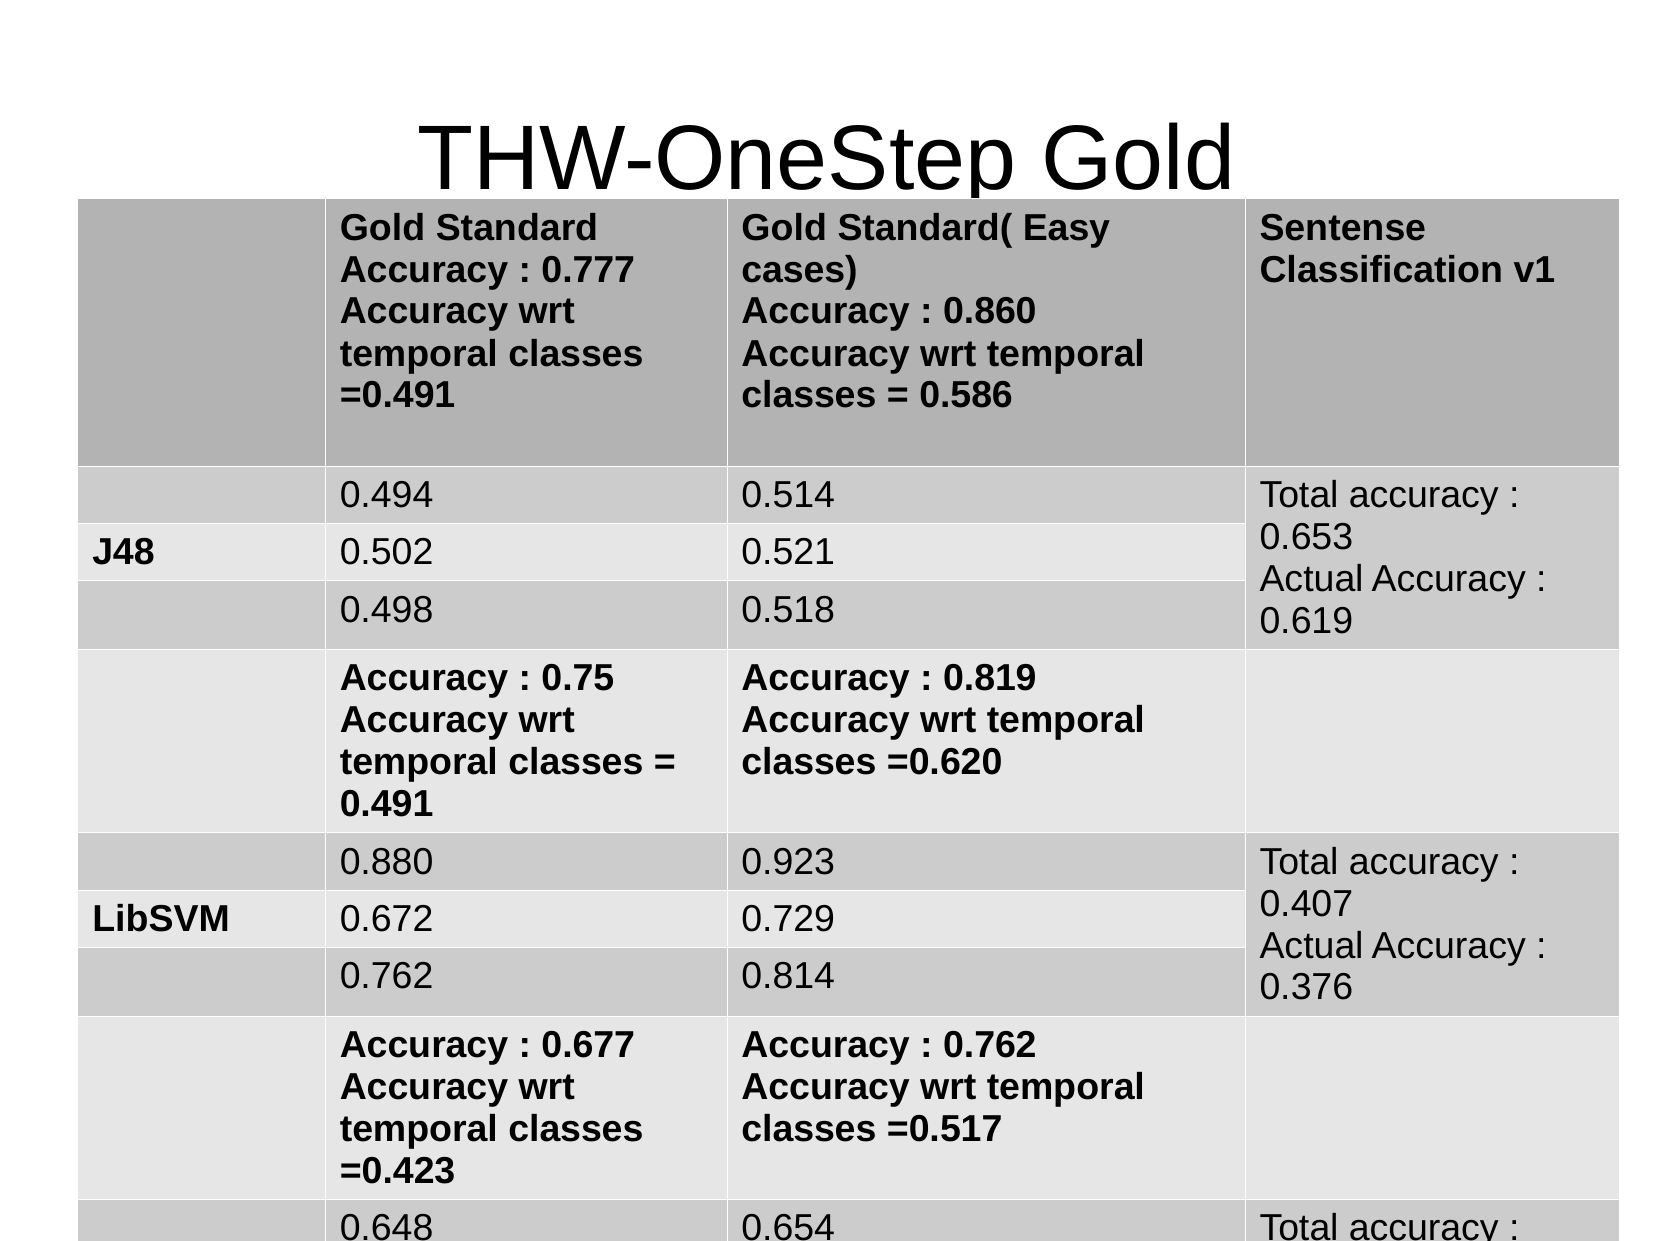

THW-OneStep Gold
| | Gold Standard Accuracy : 0.777 Accuracy wrt temporal classes =0.491 | Gold Standard( Easy cases) Accuracy : 0.860 Accuracy wrt temporal classes = 0.586 | Sentense Classification v1 |
| --- | --- | --- | --- |
| | 0.494 | 0.514 | Total accuracy : 0.653 Actual Accuracy : 0.619 |
| J48 | 0.502 | 0.521 | |
| | 0.498 | 0.518 | |
| | Accuracy : 0.75 Accuracy wrt temporal classes = 0.491 | Accuracy : 0.819 Accuracy wrt temporal classes =0.620 | |
| | 0.880 | 0.923 | Total accuracy : 0.407 Actual Accuracy : 0.376 |
| LibSVM | 0.672 | 0.729 | |
| | 0.762 | 0.814 | |
| | Accuracy : 0.677 Accuracy wrt temporal classes =0.423 | Accuracy : 0.762 Accuracy wrt temporal classes =0.517 | |
| | 0.648 | 0.654 | Total accuracy : 0.324 Actual Accuracy : 0.309 |
| MNB | 0.651 | 0.647 | |
| | 0.649 | 0.650 | |